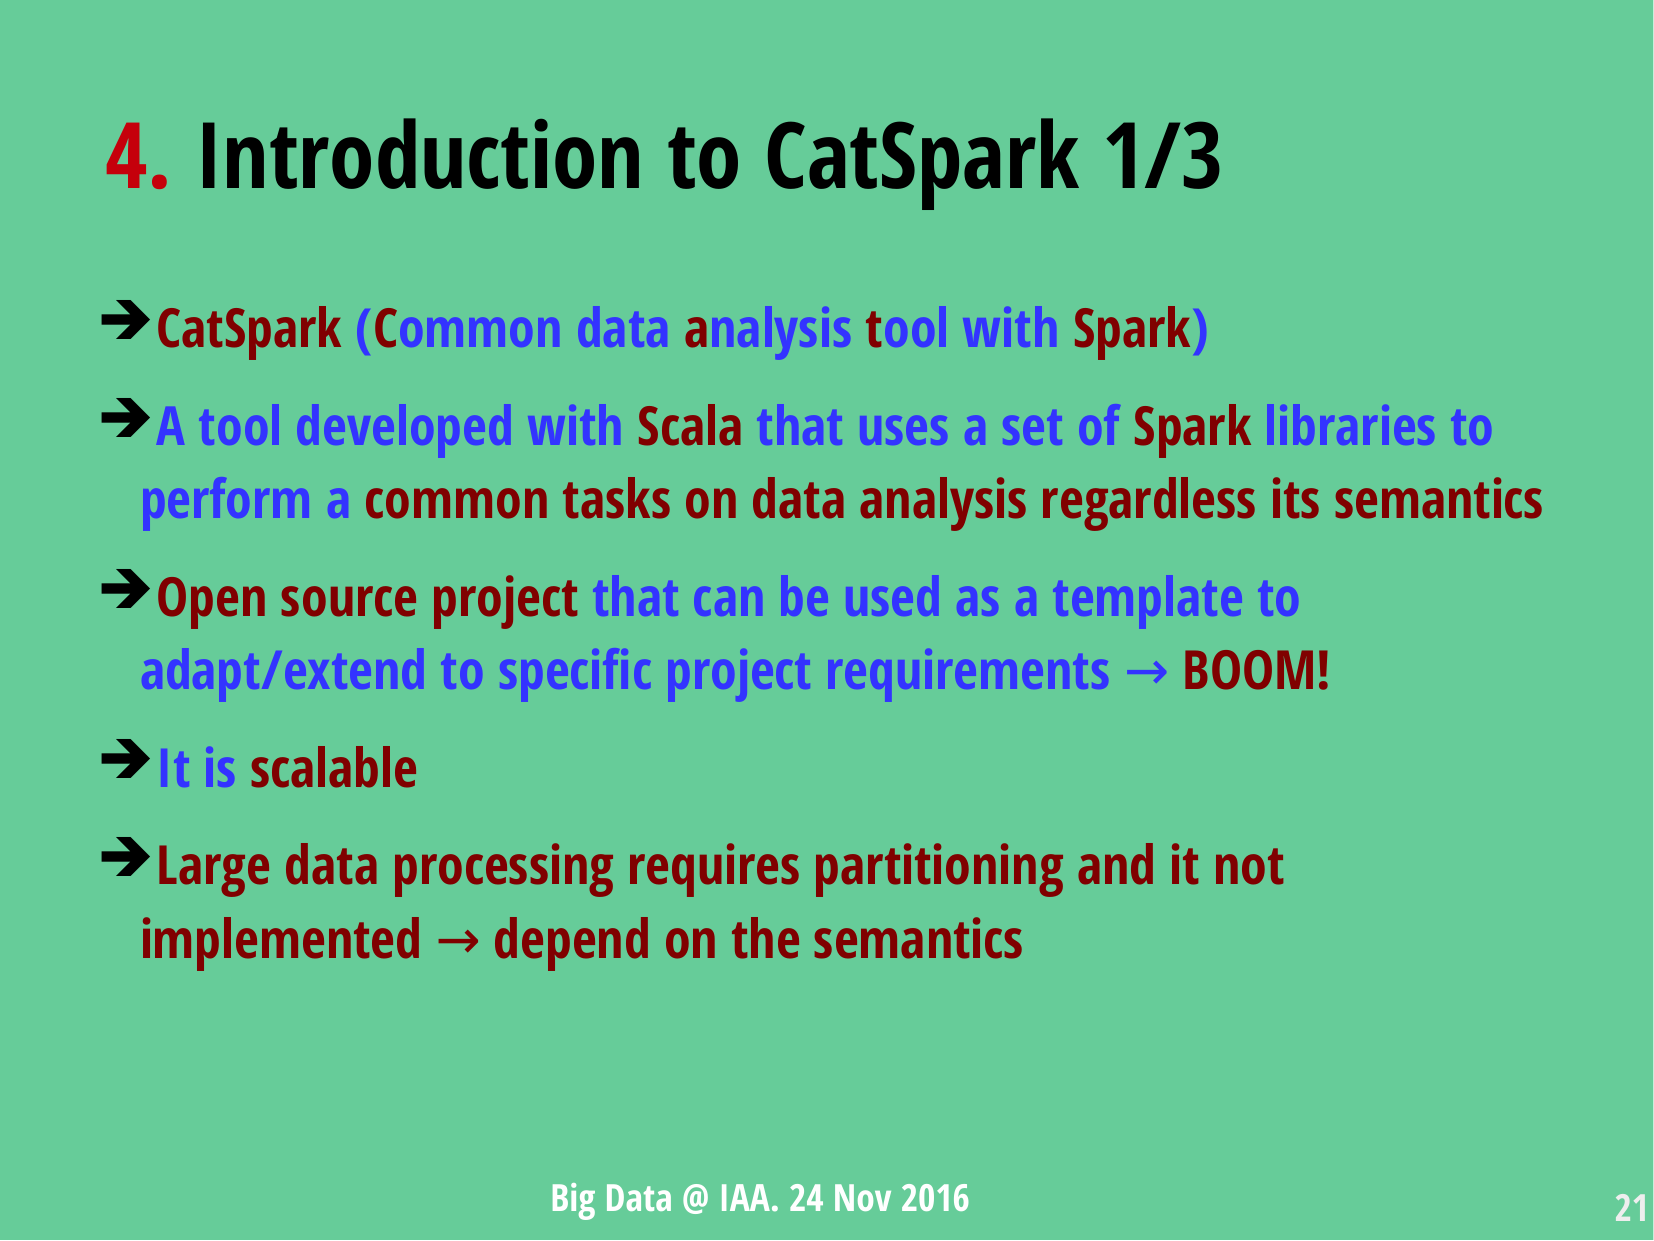

# 4. Introduction to CatSpark 1/3
 CatSpark (Common data analysis tool with Spark)
 A tool developed with Scala that uses a set of Spark libraries to perform a common tasks on data analysis regardless its semantics
 Open source project that can be used as a template to adapt/extend to specific project requirements → BOOM!
 It is scalable
 Large data processing requires partitioning and it not implemented → depend on the semantics
Big Data @ IAA. 24 Nov 2016
21